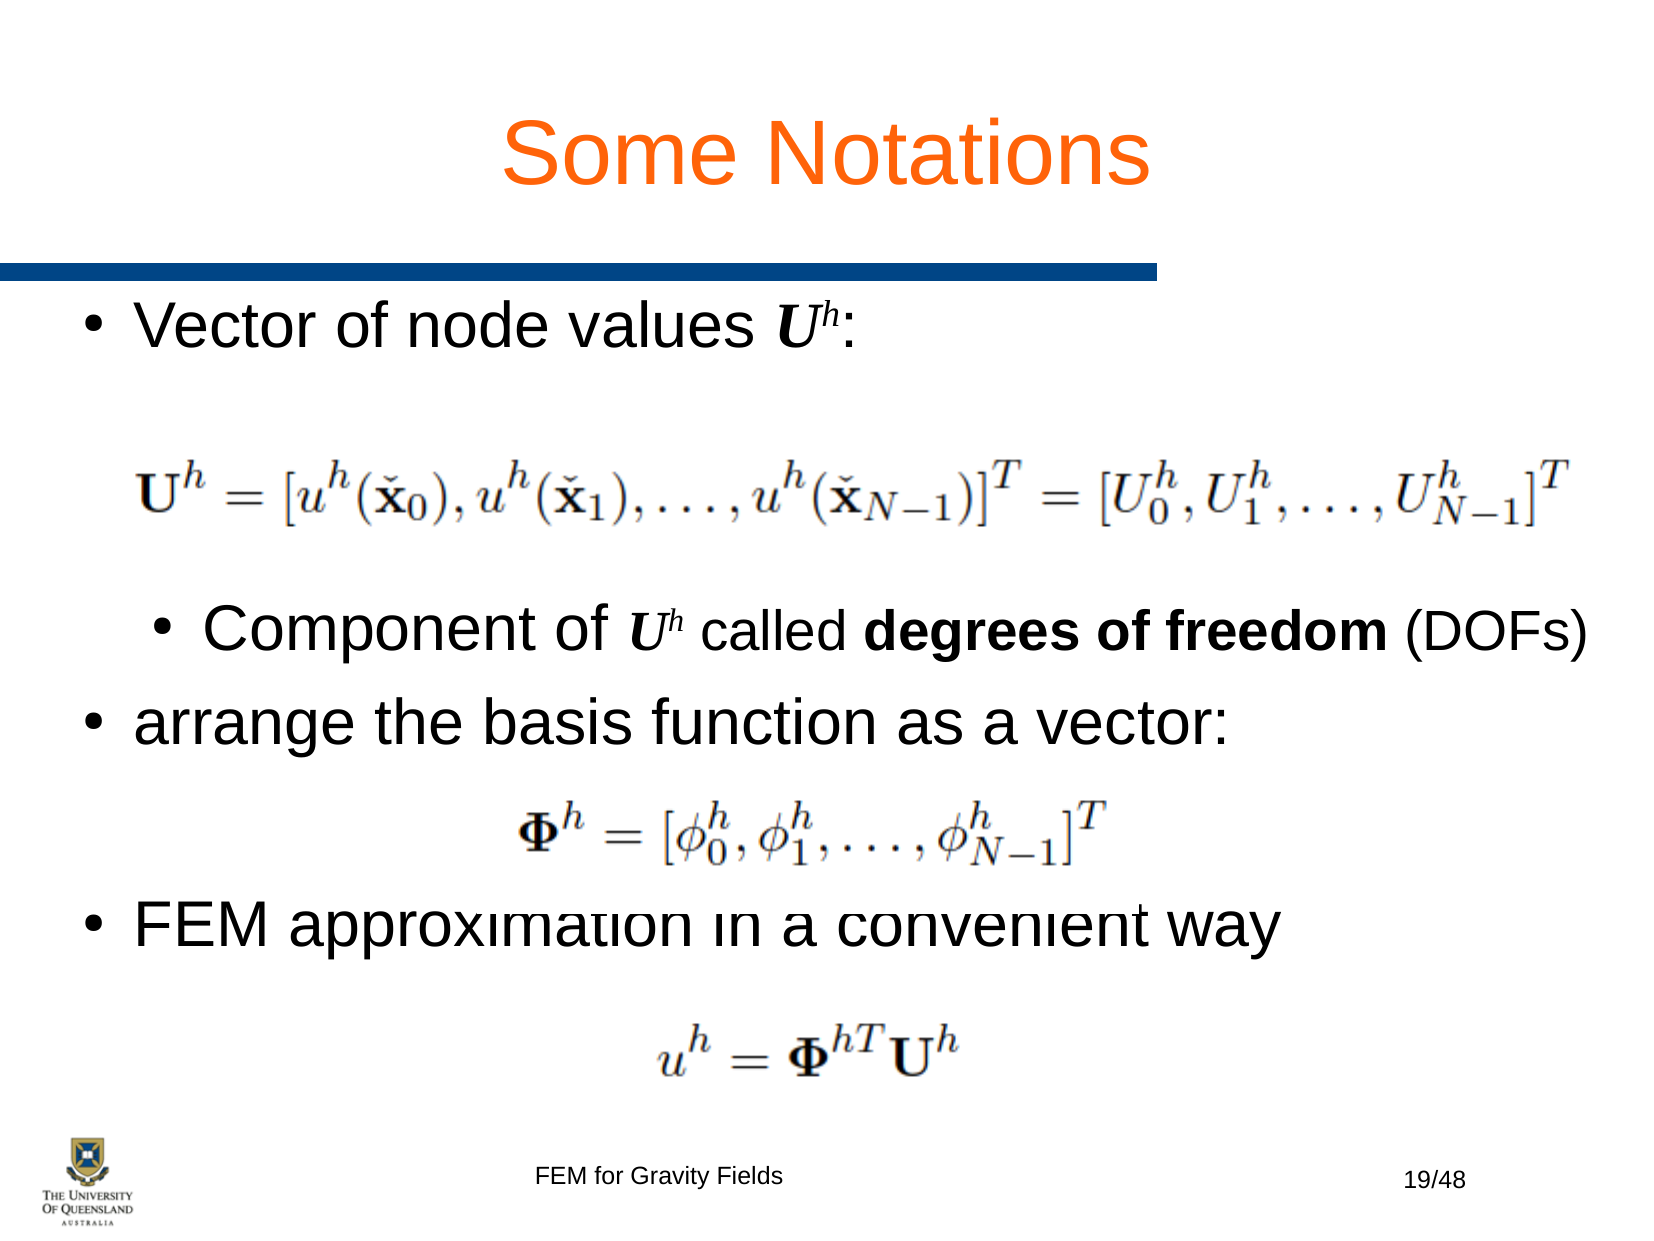

# Some Notations
Vector of node values Uh:
Component of Uh called degrees of freedom (DOFs)
arrange the basis function as a vector:
FEM approximation in a convenient way